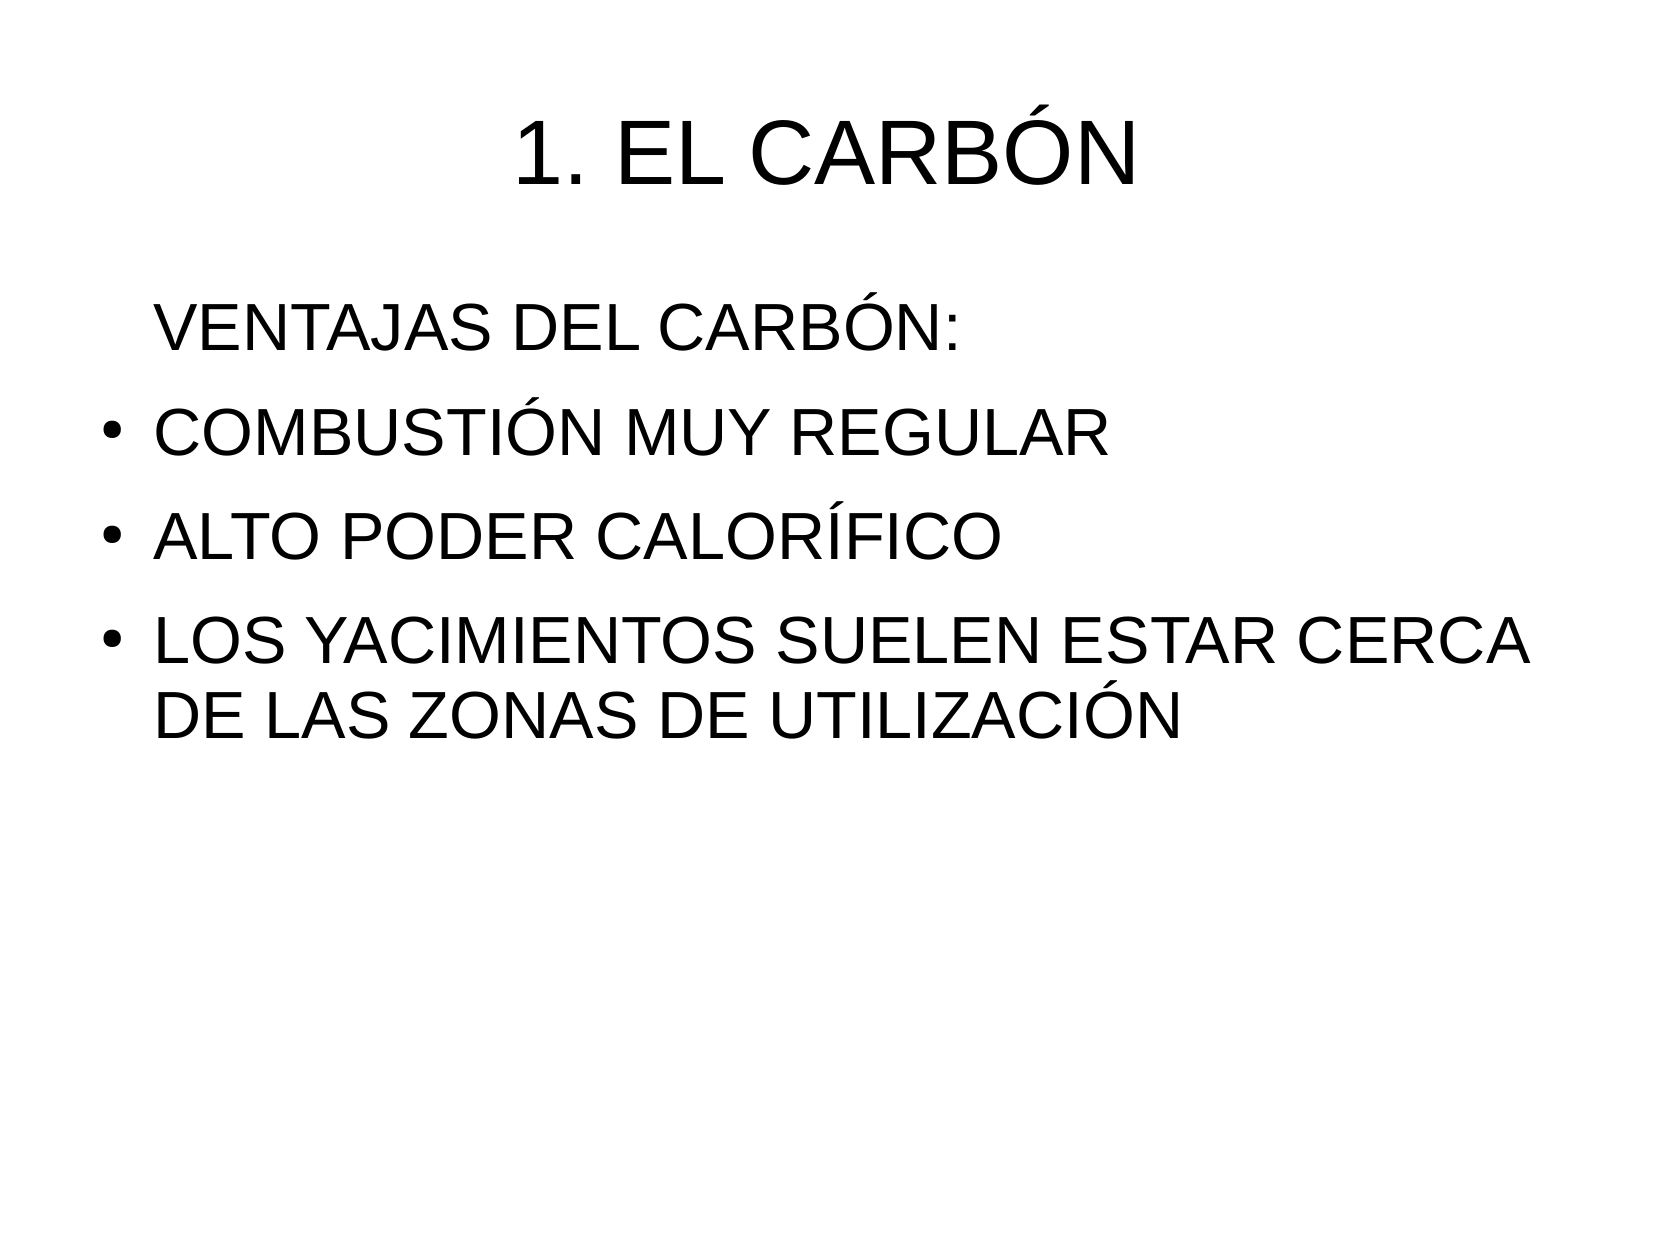

# 1. EL CARBÓN
VENTAJAS DEL CARBÓN:
COMBUSTIÓN MUY REGULAR
ALTO PODER CALORÍFICO
LOS YACIMIENTOS SUELEN ESTAR CERCA DE LAS ZONAS DE UTILIZACIÓN